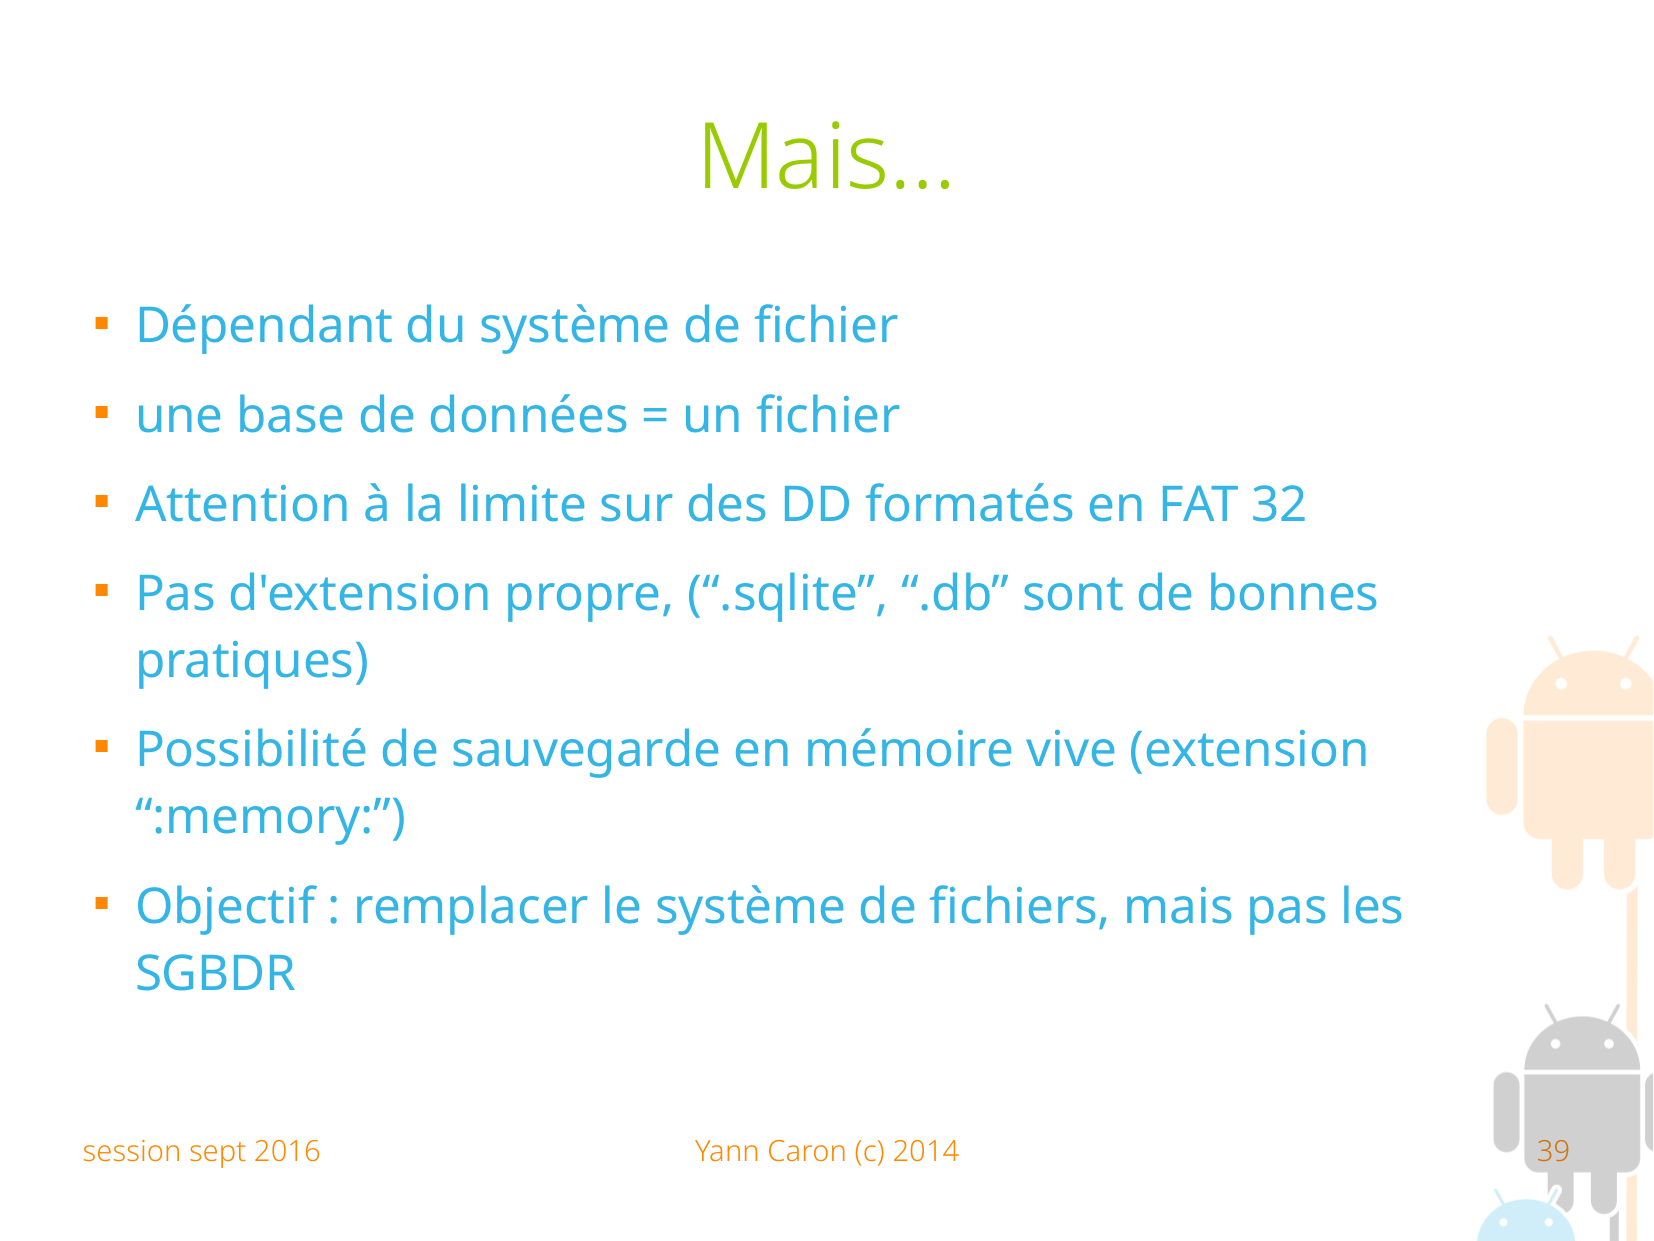

# Mais…
Dépendant du système de fichier
une base de données = un fichier
Attention à la limite sur des DD formatés en FAT 32
Pas d'extension propre, (“.sqlite”, “.db” sont de bonnes pratiques)
Possibilité de sauvegarde en mémoire vive (extension “:memory:”)
Objectif : remplacer le système de fichiers, mais pas les SGBDR
session sept 2016
Yann Caron (c) 2014
39